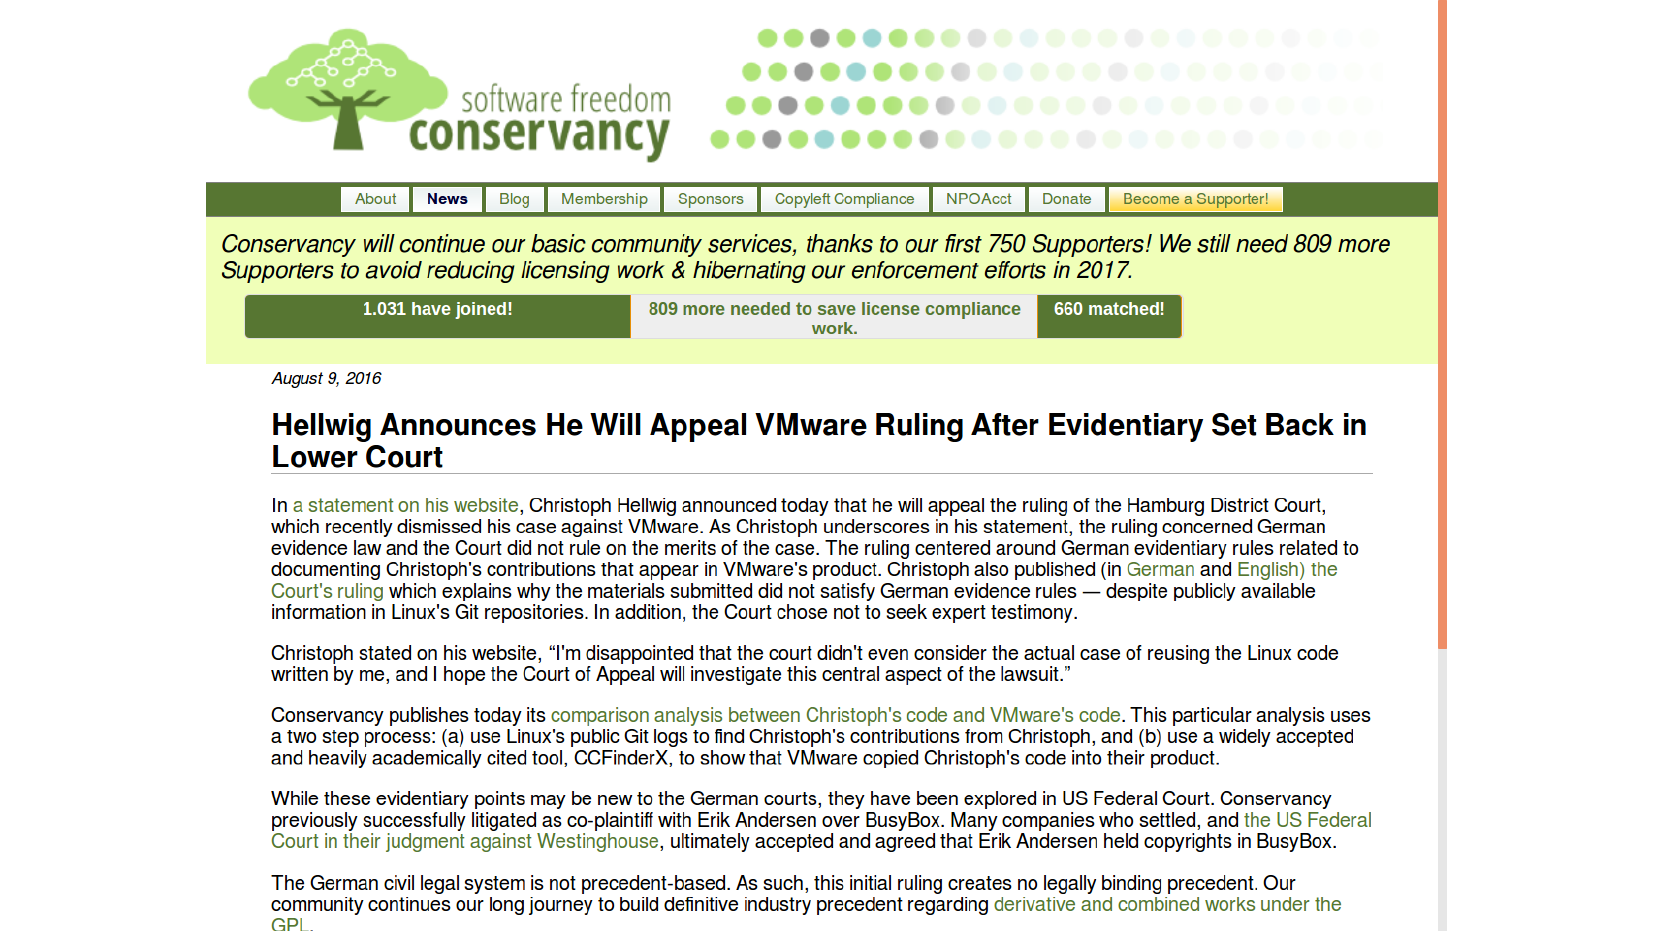

Free / Libre and Open Source Software
© 2019 Dirk Riehle - All Rights Reserved
24